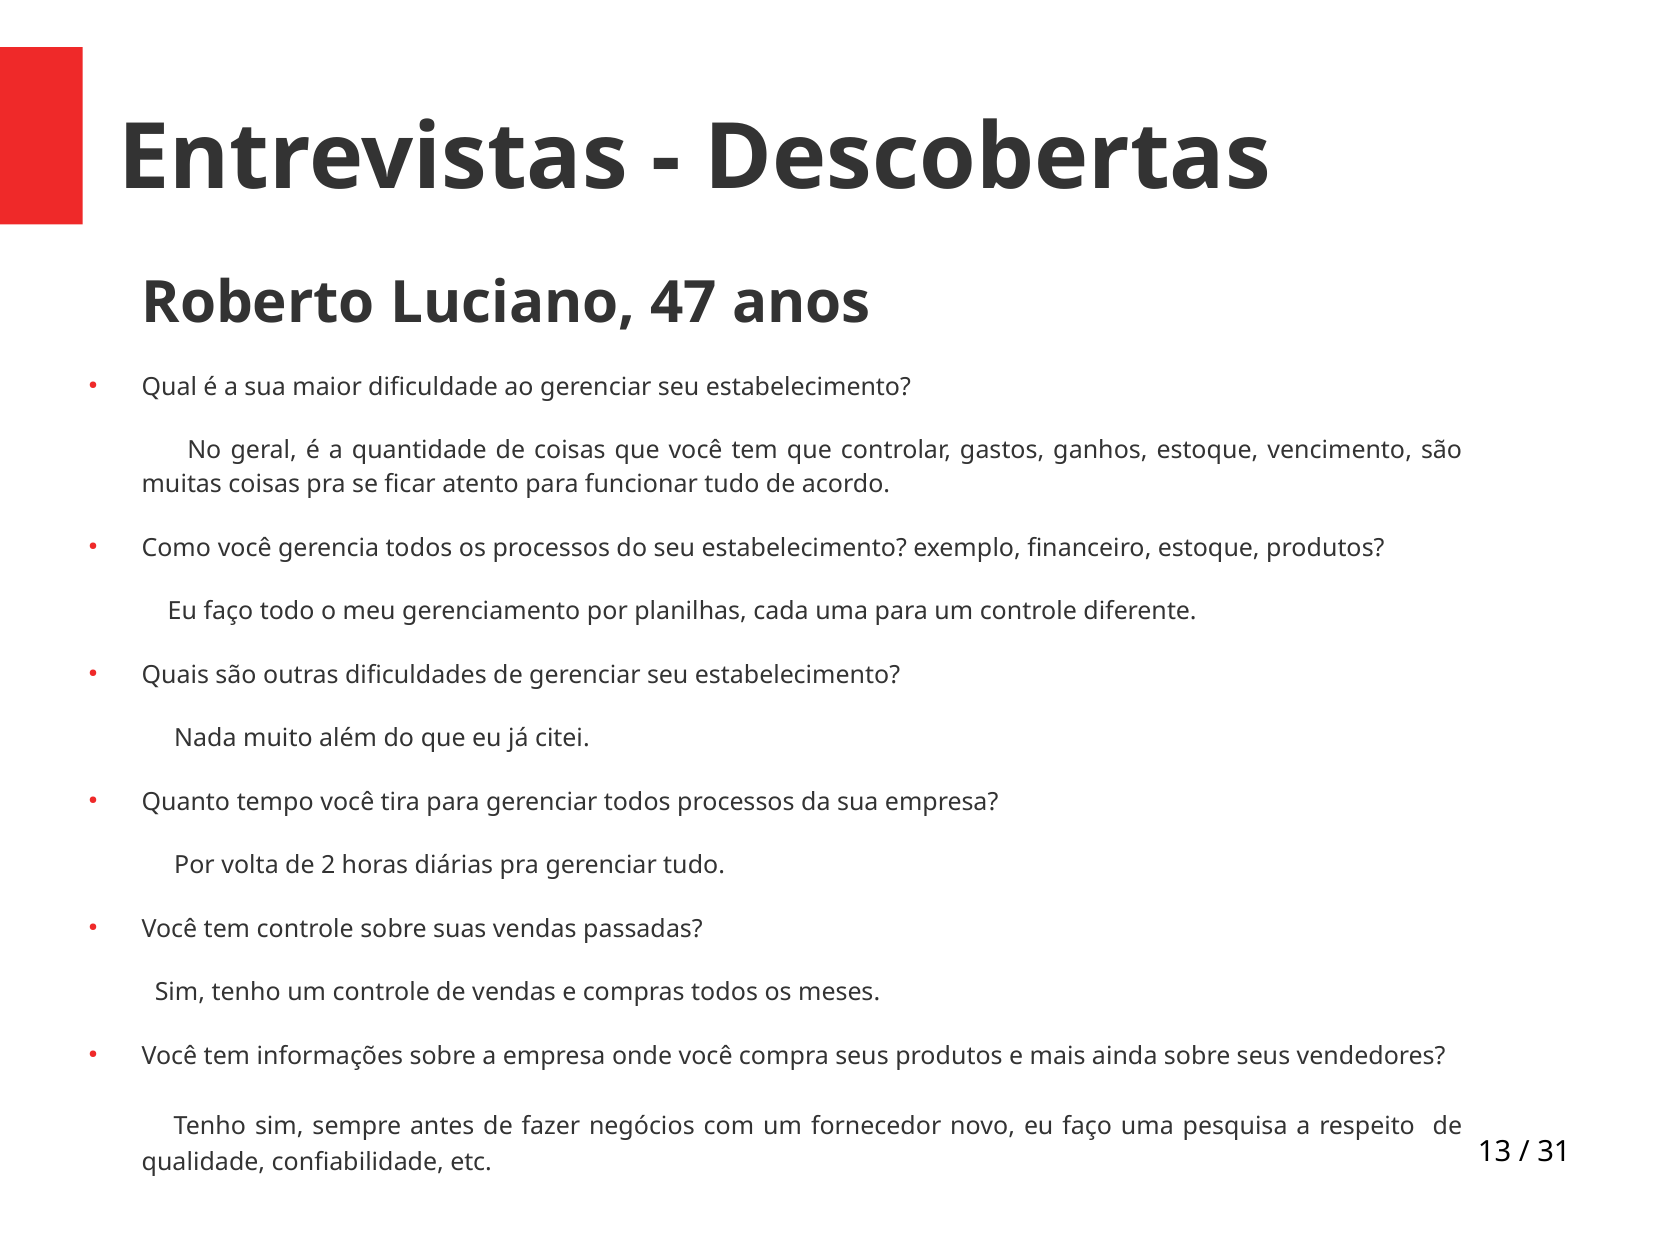

# Entrevistas - Descobertas
Roberto Luciano, 47 anos
Qual é a sua maior dificuldade ao gerenciar seu estabelecimento?
 No geral, é a quantidade de coisas que você tem que controlar, gastos, ganhos, estoque, vencimento, são muitas coisas pra se ficar atento para funcionar tudo de acordo.
Como você gerencia todos os processos do seu estabelecimento? exemplo, financeiro, estoque, produtos?
 Eu faço todo o meu gerenciamento por planilhas, cada uma para um controle diferente.
Quais são outras dificuldades de gerenciar seu estabelecimento?
 Nada muito além do que eu já citei.
Quanto tempo você tira para gerenciar todos processos da sua empresa?
 Por volta de 2 horas diárias pra gerenciar tudo.
Você tem controle sobre suas vendas passadas?
 Sim, tenho um controle de vendas e compras todos os meses.
Você tem informações sobre a empresa onde você compra seus produtos e mais ainda sobre seus vendedores?
 Tenho sim, sempre antes de fazer negócios com um fornecedor novo, eu faço uma pesquisa a respeito de qualidade, confiabilidade, etc.
13